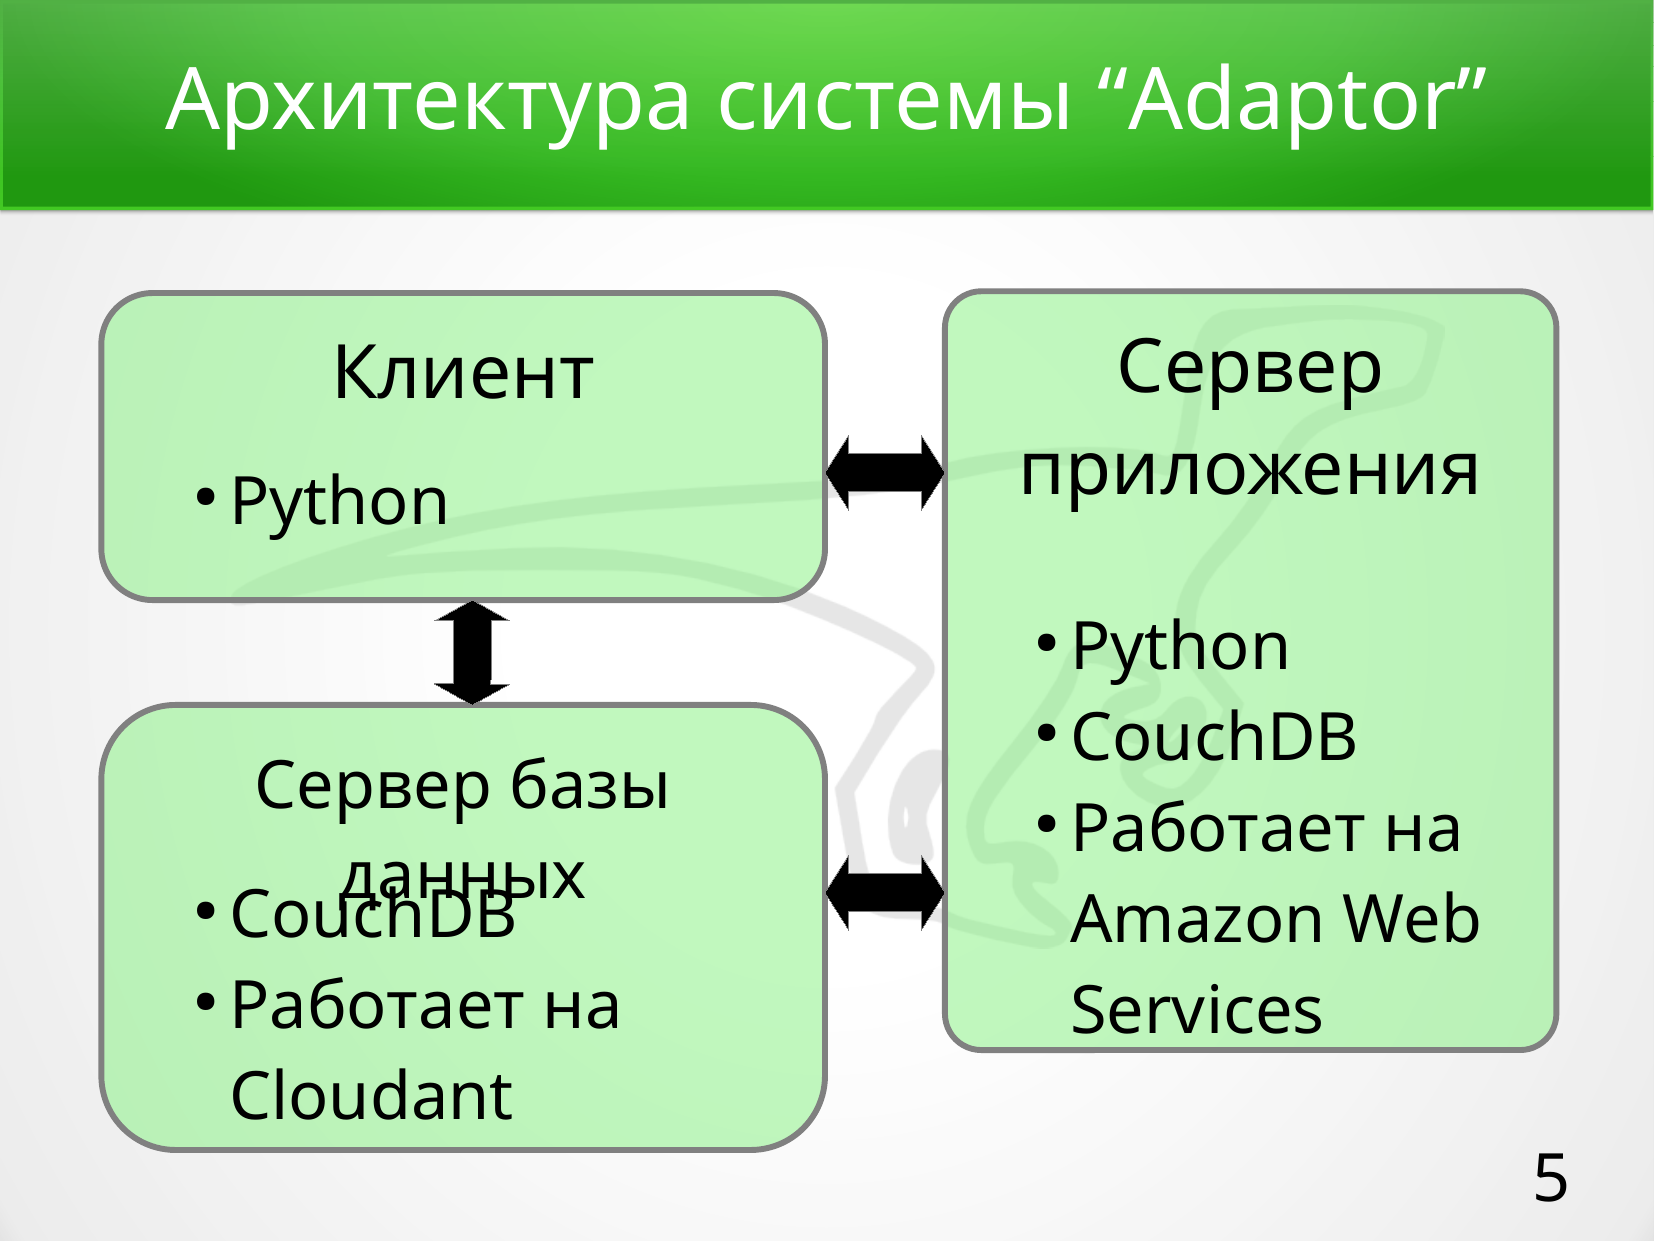

# Архитектура системы “Adaptor”
Сервер приложения
Python
CouchDB
Работает на Amazon Web Services
Клиент
Python
Сервер базы данных
CouchDB
Работает на Cloudant
5